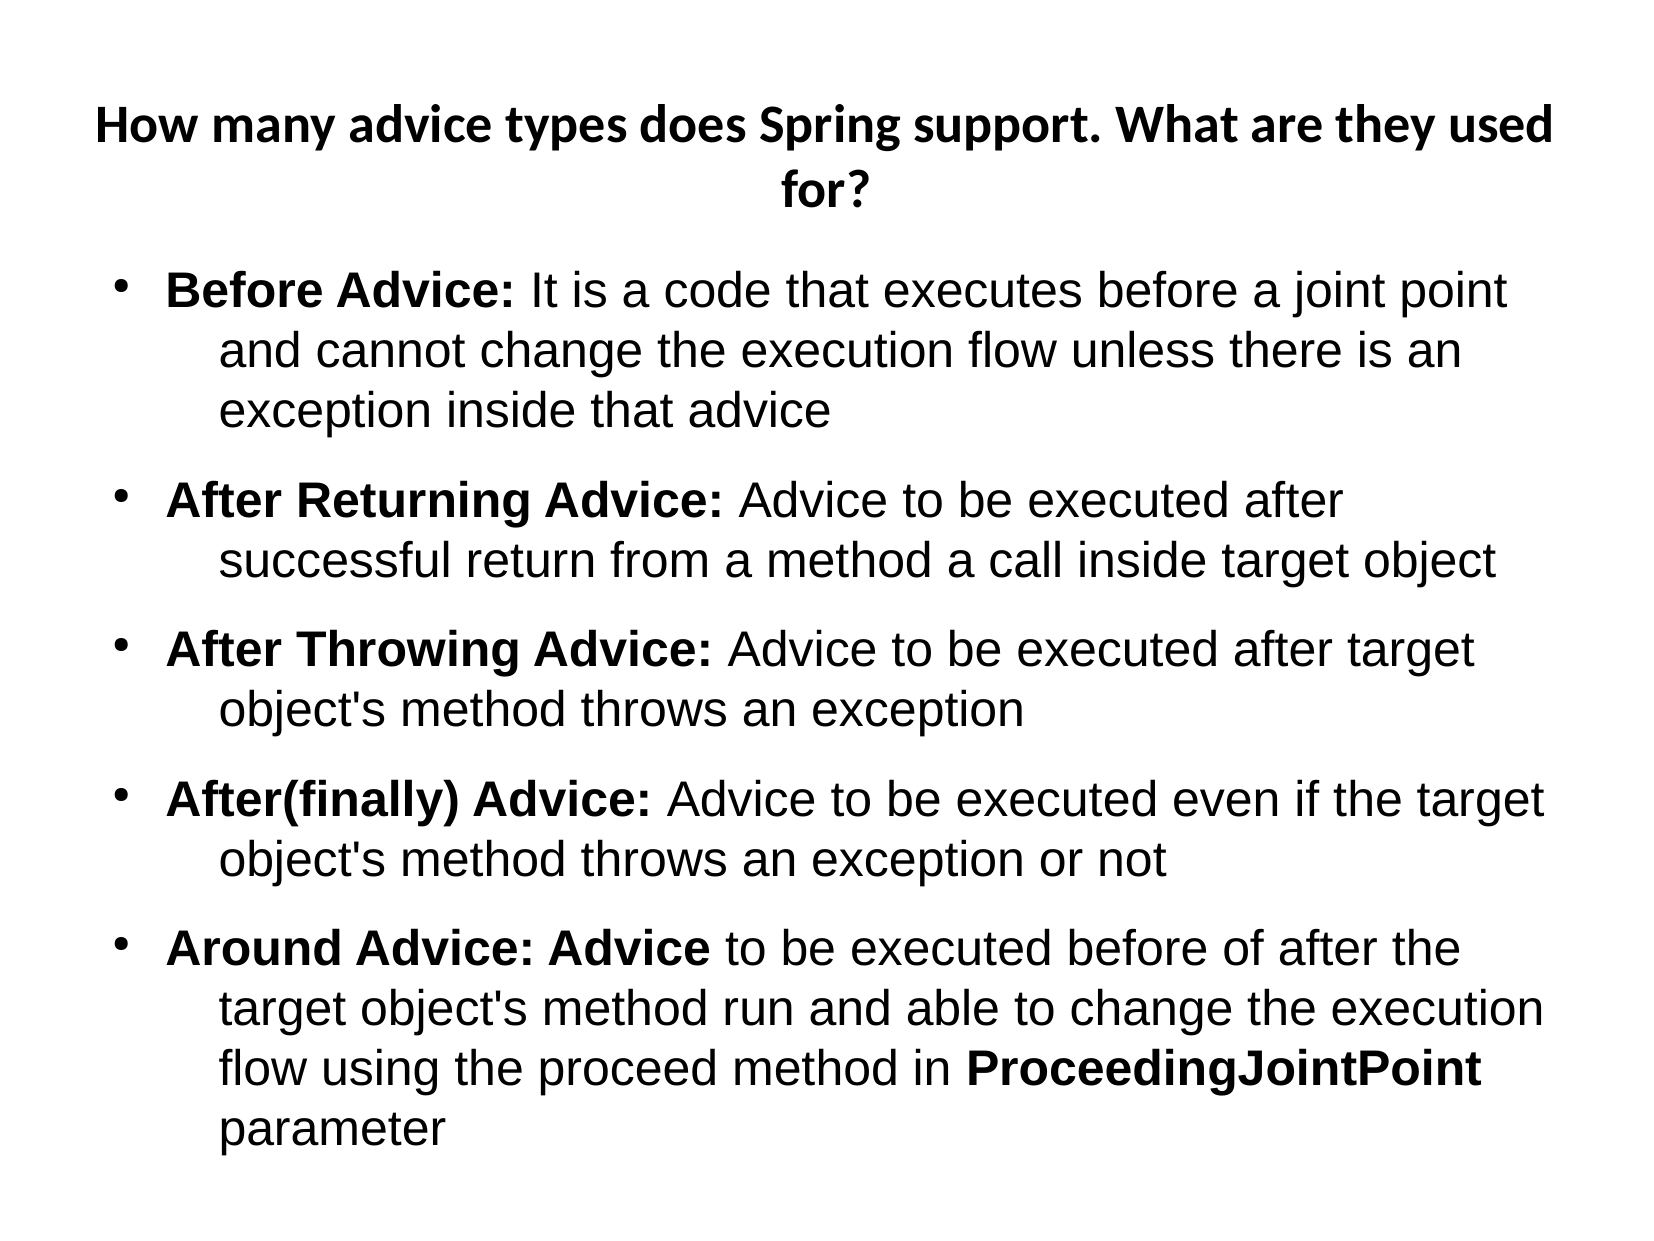

# How many advice types does Spring support. What are they used for?
Before Advice: It is a code that executes before a joint point and cannot change the execution flow unless there is an exception inside that advice
After Returning Advice: Advice to be executed after successful return from a method a call inside target object
After Throwing Advice: Advice to be executed after target object's method throws an exception
After(finally) Advice: Advice to be executed even if the target object's method throws an exception or not
Around Advice: Advice to be executed before of after the target object's method run and able to change the execution flow using the proceed method in ProceedingJointPoint parameter